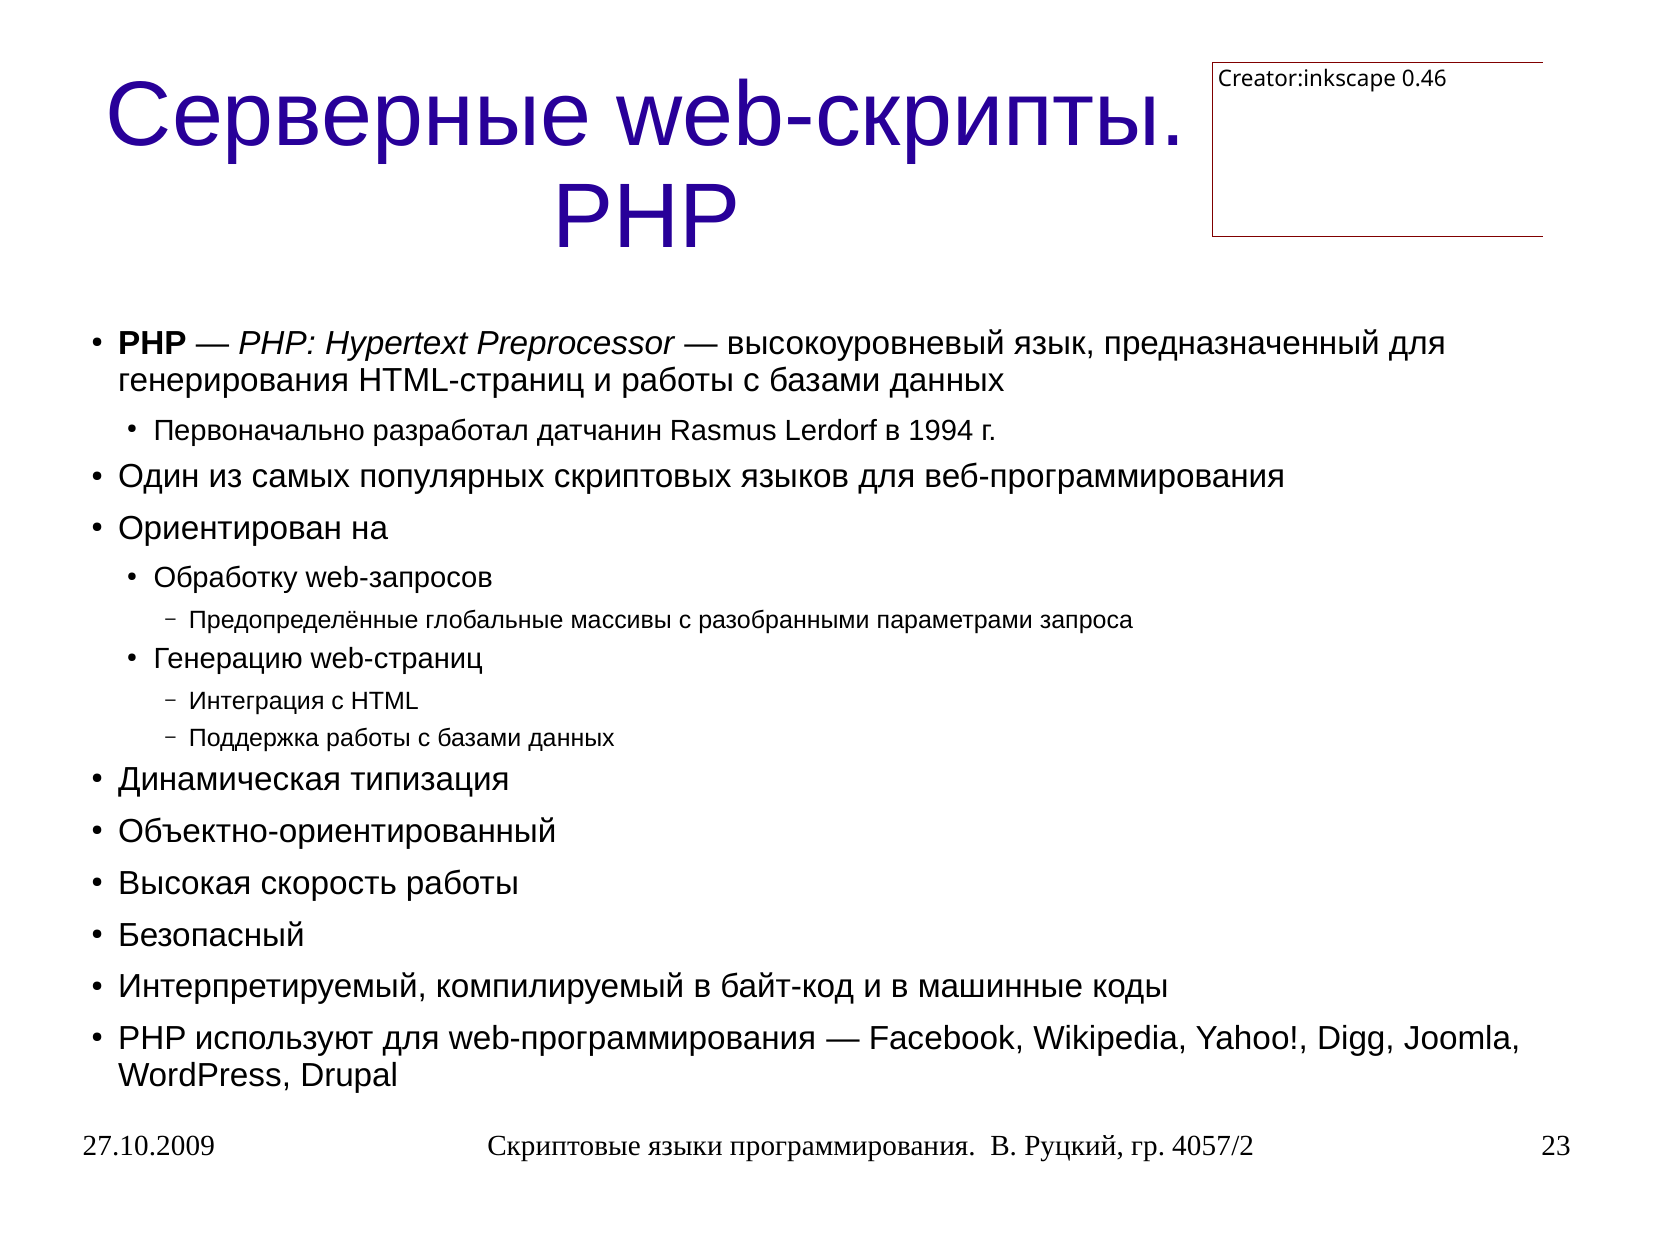

# Серверные web-скрипты. PHP
PHP — PHP: Hypertext Preprocessor — высокоуровневый язык, предназначенный для генерирования HTML-страниц и работы с базами данных
Первоначально разработал датчанин Rasmus Lerdorf в 1994 г.
Один из самых популярных скриптовых языков для веб-программирования
Ориентирован на
Обработку web-запросов
Предопределённые глобальные массивы с разобранными параметрами запроса
Генерацию web-страниц
Интеграция с HTML
Поддержка работы с базами данных
Динамическая типизация
Объектно-ориентированный
Высокая скорость работы
Безопасный
Интерпретируемый, компилируемый в байт-код и в машинные коды
PHP используют для web-программирования — Facebook, Wikipedia, Yahoo!, Digg, Joomla, WordPress, Drupal
27.10.2009
Скриптовые языки программирования. В. Руцкий, гр. 4057/2
23